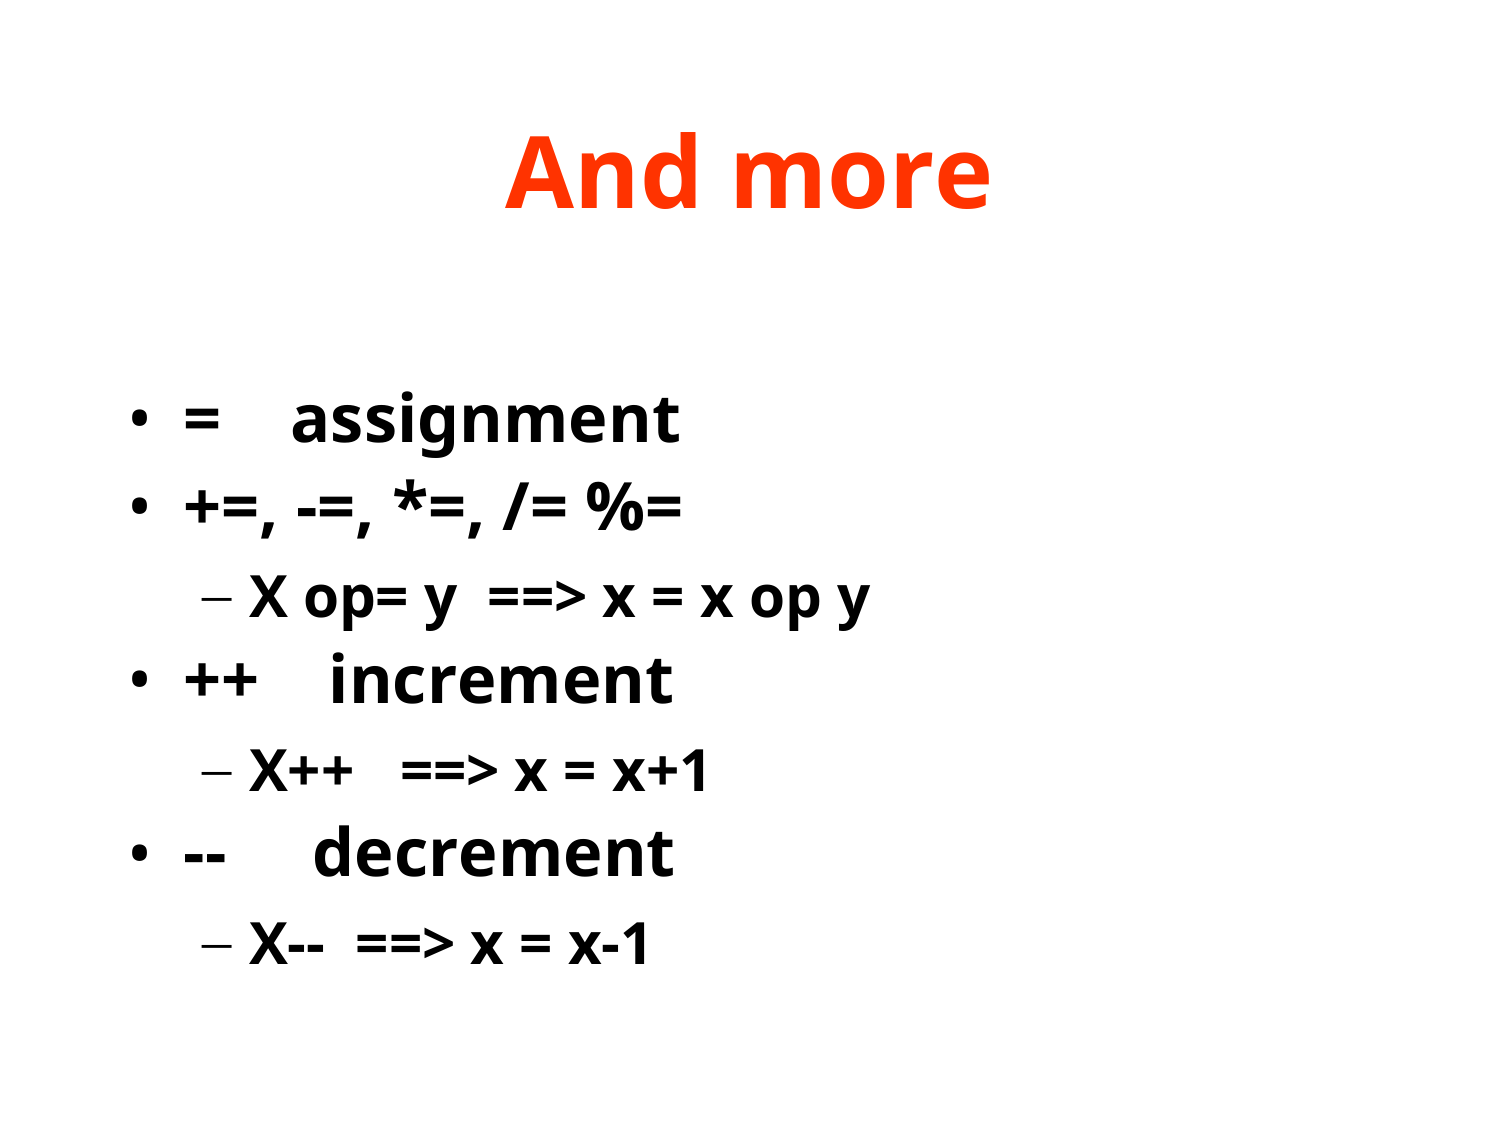

# And more
= assignment
+=, -=, *=, /= %=
X op= y ==> x = x op y
++ increment
X++ ==> x = x+1
-- decrement
X-- ==> x = x-1